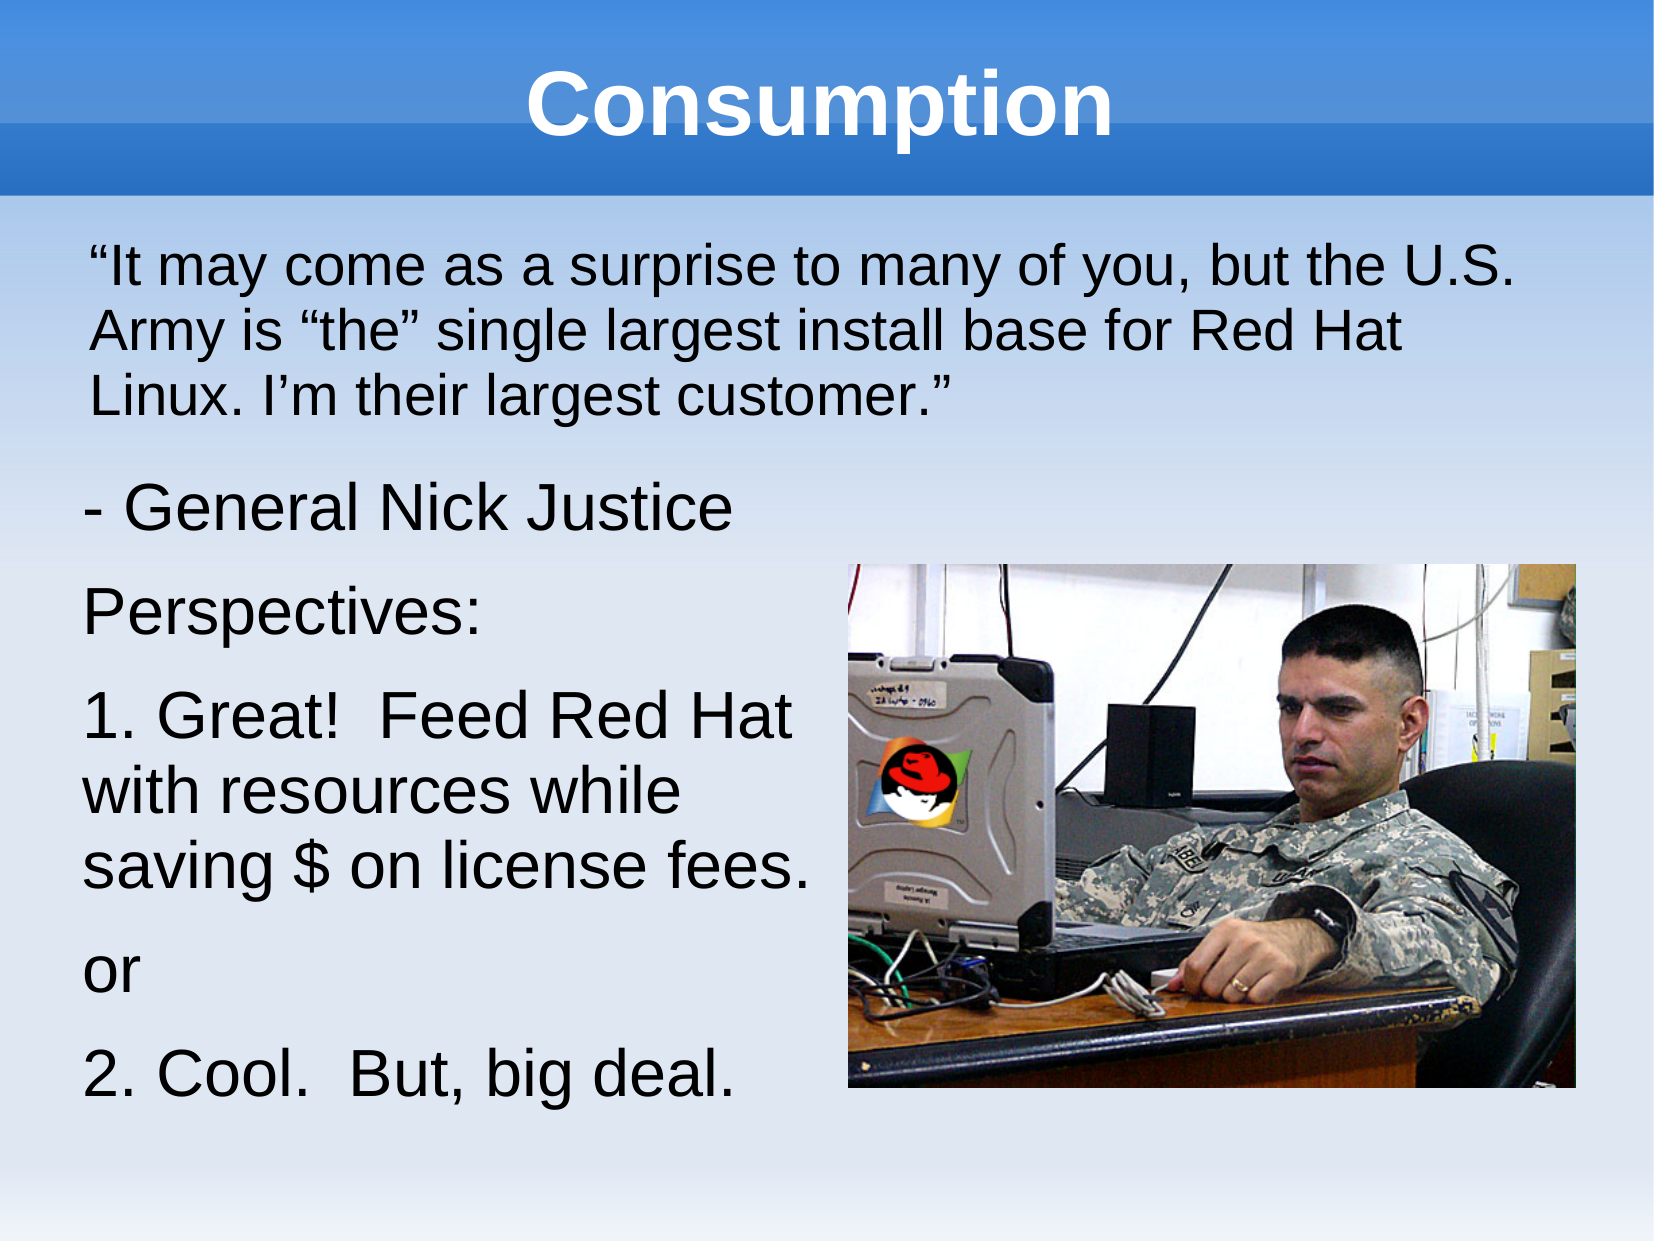

# Consumption
“It may come as a surprise to many of you, but the U.S. Army is “the” single largest install base for Red Hat Linux. I’m their largest customer.”
- General Nick Justice
Perspectives:
1. Great! Feed Red Hat with resources while saving $ on license fees.
or
2. Cool. But, big deal.